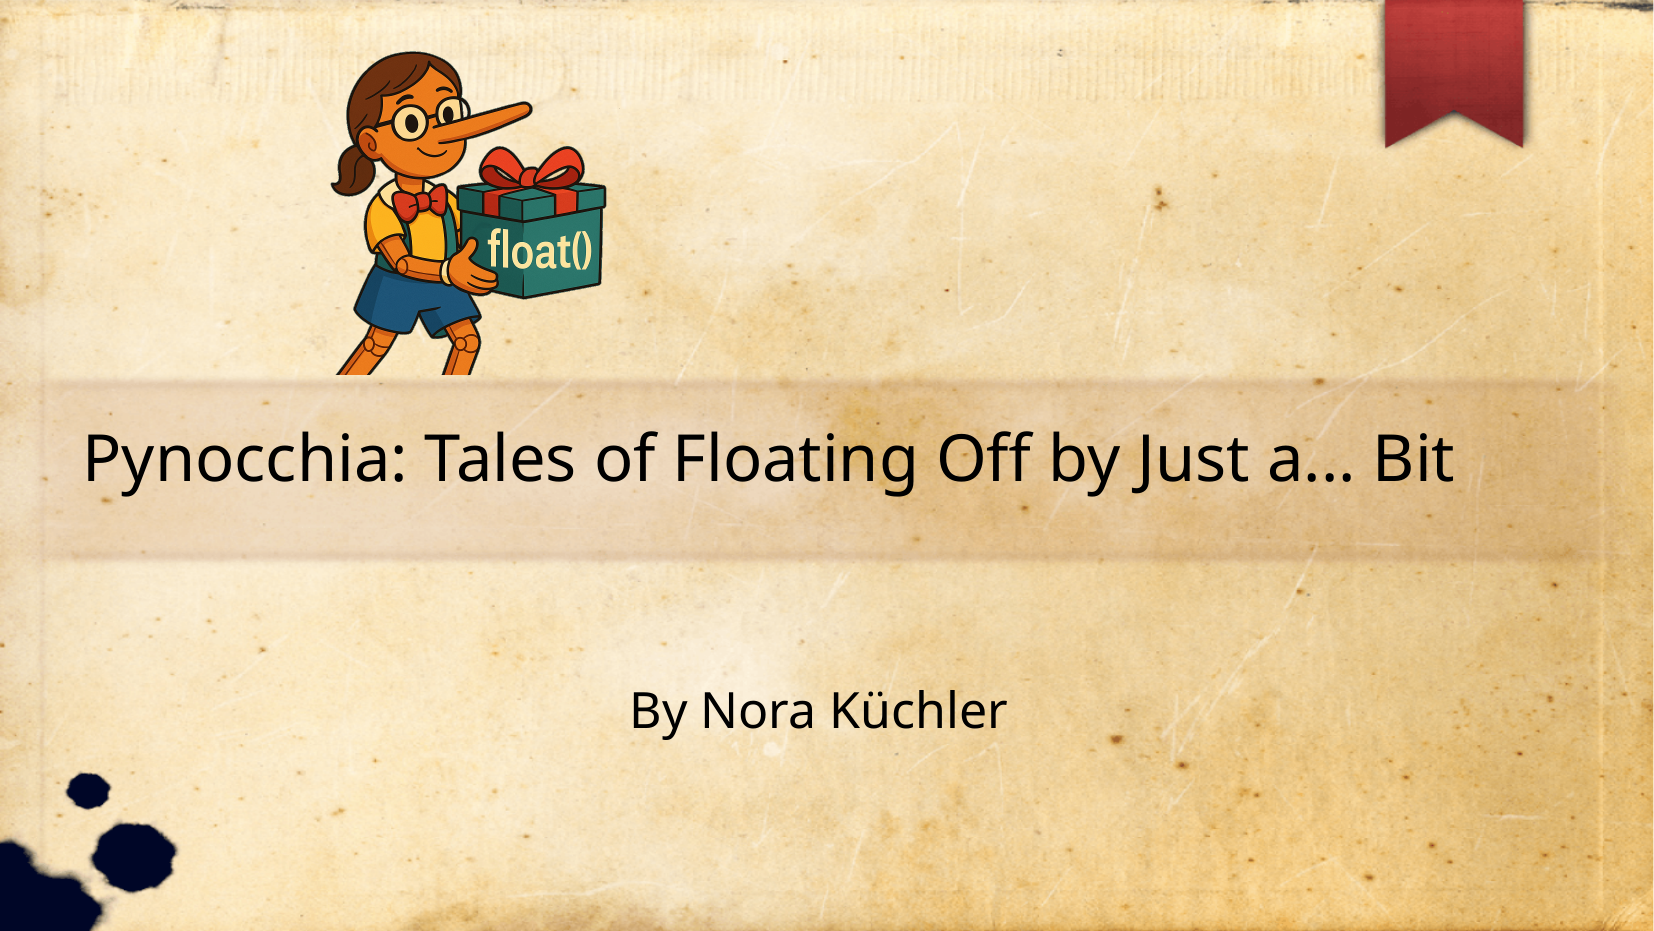

# Pynocchia: Tales of Floating Off by Just a... Bit
By Nora Küchler